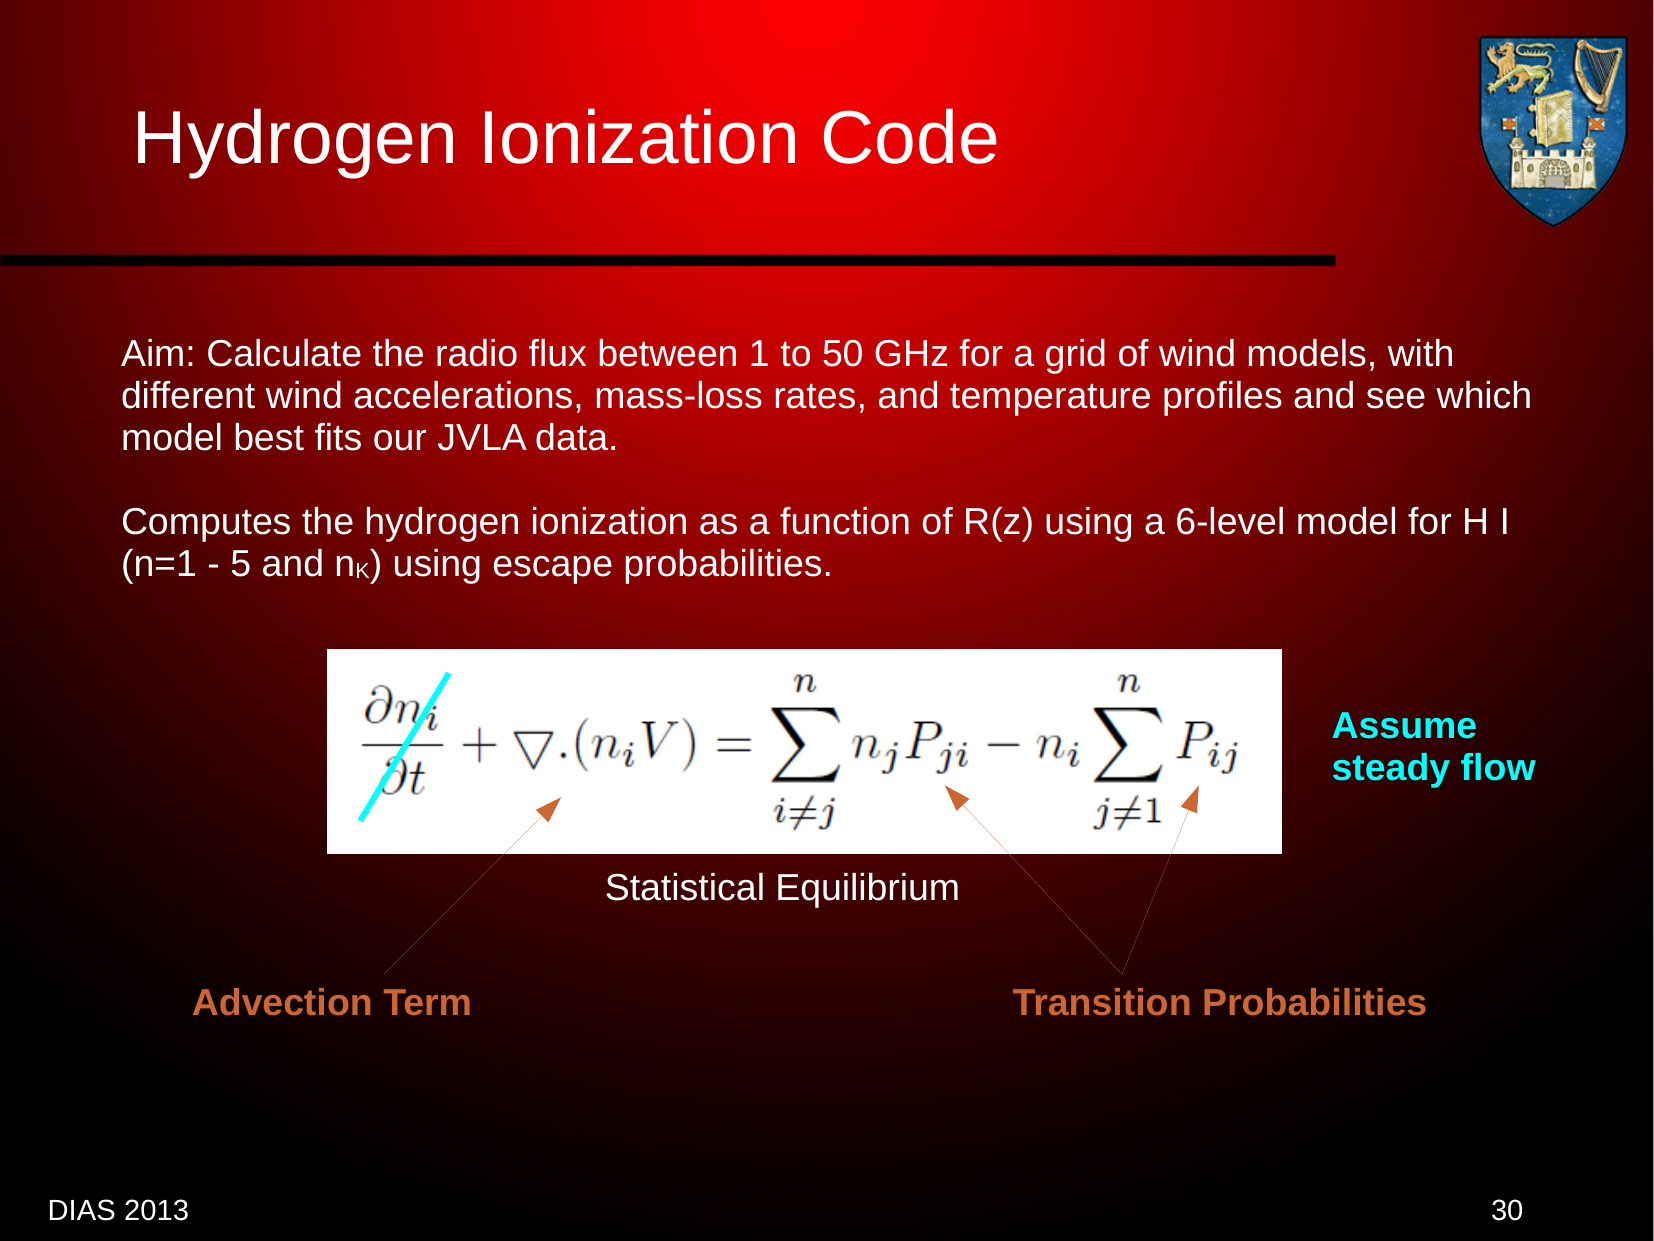

Hydrogen Ionization Code
Aim: Calculate the radio flux between 1 to 50 GHz for a grid of wind models, with different wind accelerations, mass-loss rates, and temperature profiles and see which model best fits our JVLA data.
Computes the hydrogen ionization as a function of R(z) using a 6-level model for H I (n=1 - 5 and nK) using escape probabilities.
Assume steady flow
Statistical Equilibrium
Advection Term
Transition Probabilities
October 3-5 2012
Radio
 DIAS 2013					 	 		 										30